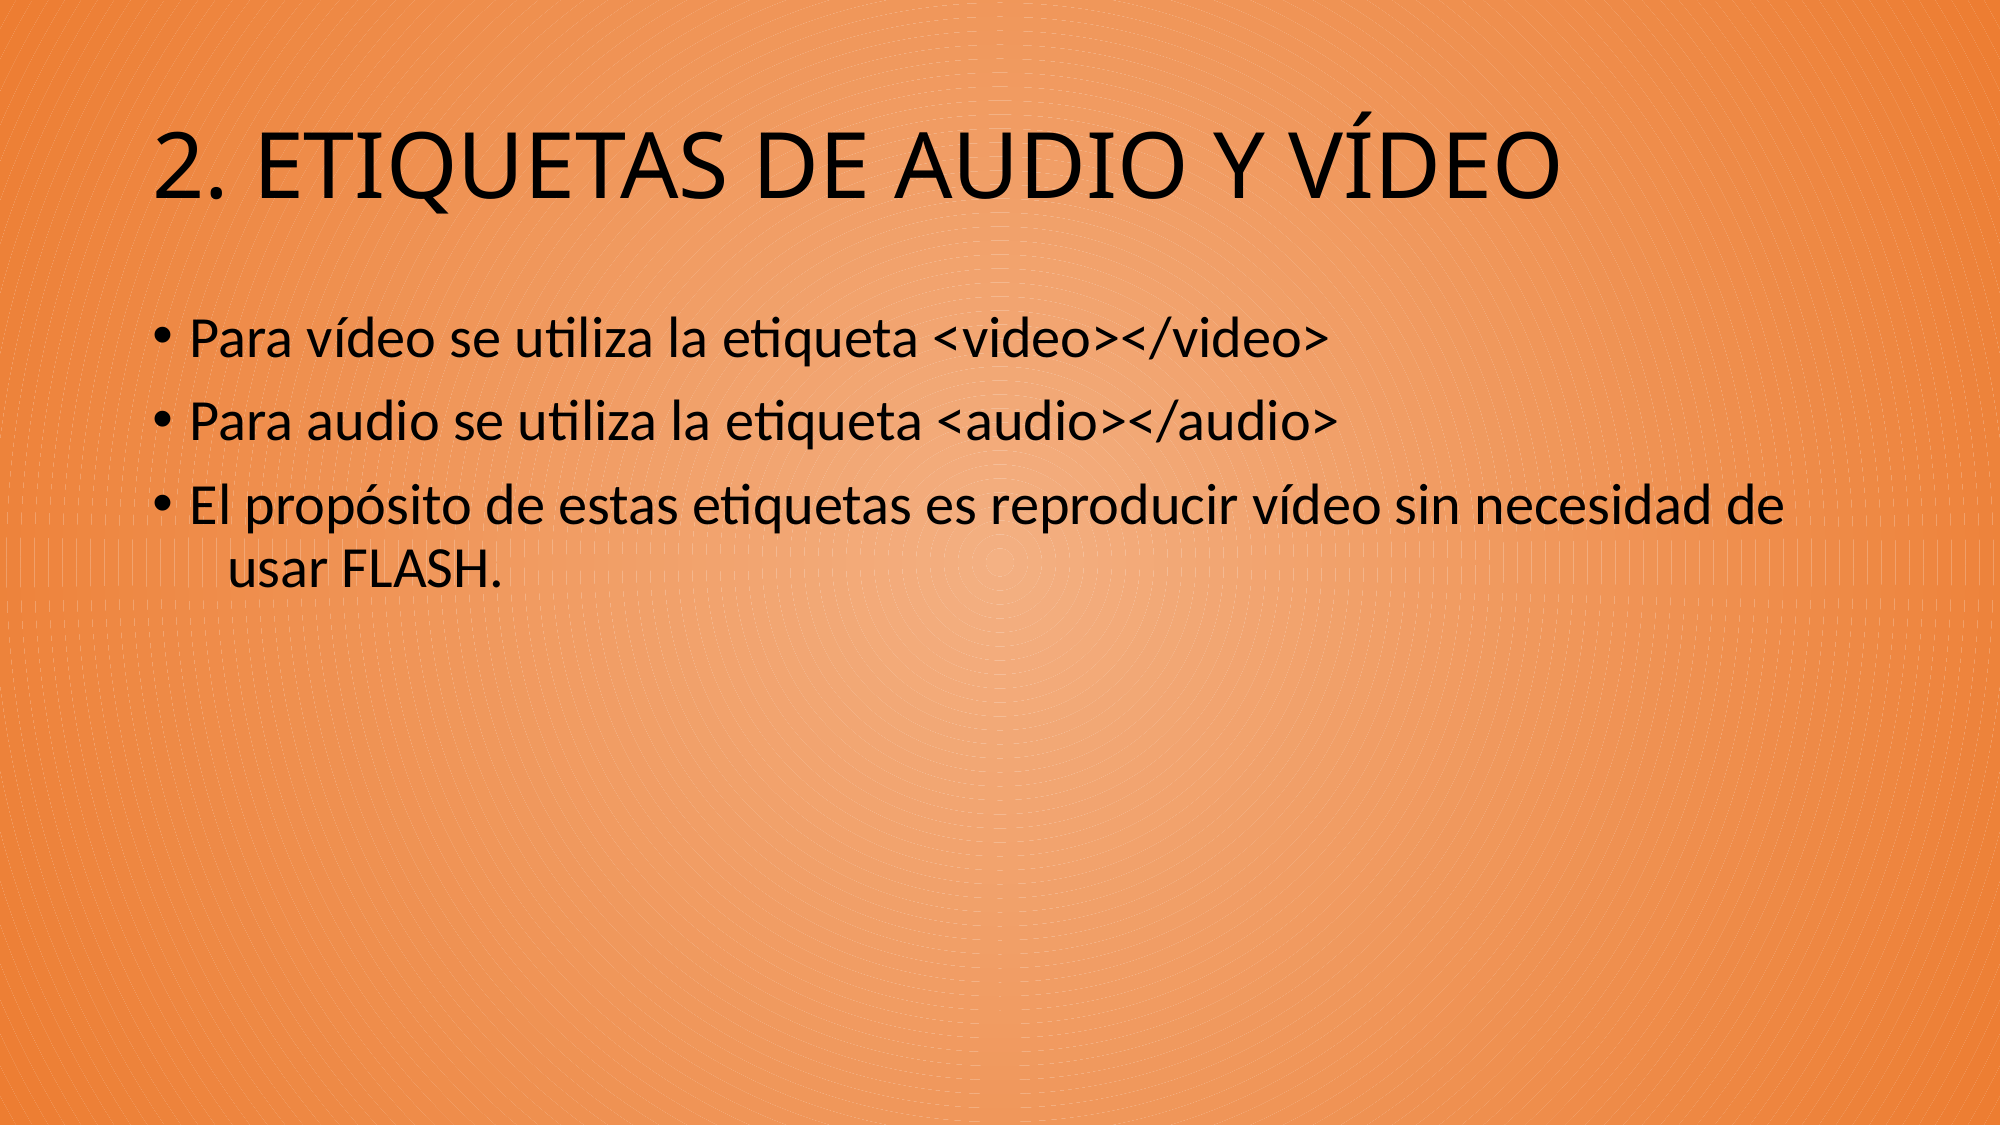

# 2. ETIQUETAS DE AUDIO Y VÍDEO
Para vídeo se utiliza la etiqueta <video></video>
Para audio se utiliza la etiqueta <audio></audio>
El propósito de estas etiquetas es reproducir vídeo sin necesidad de usar FLASH.